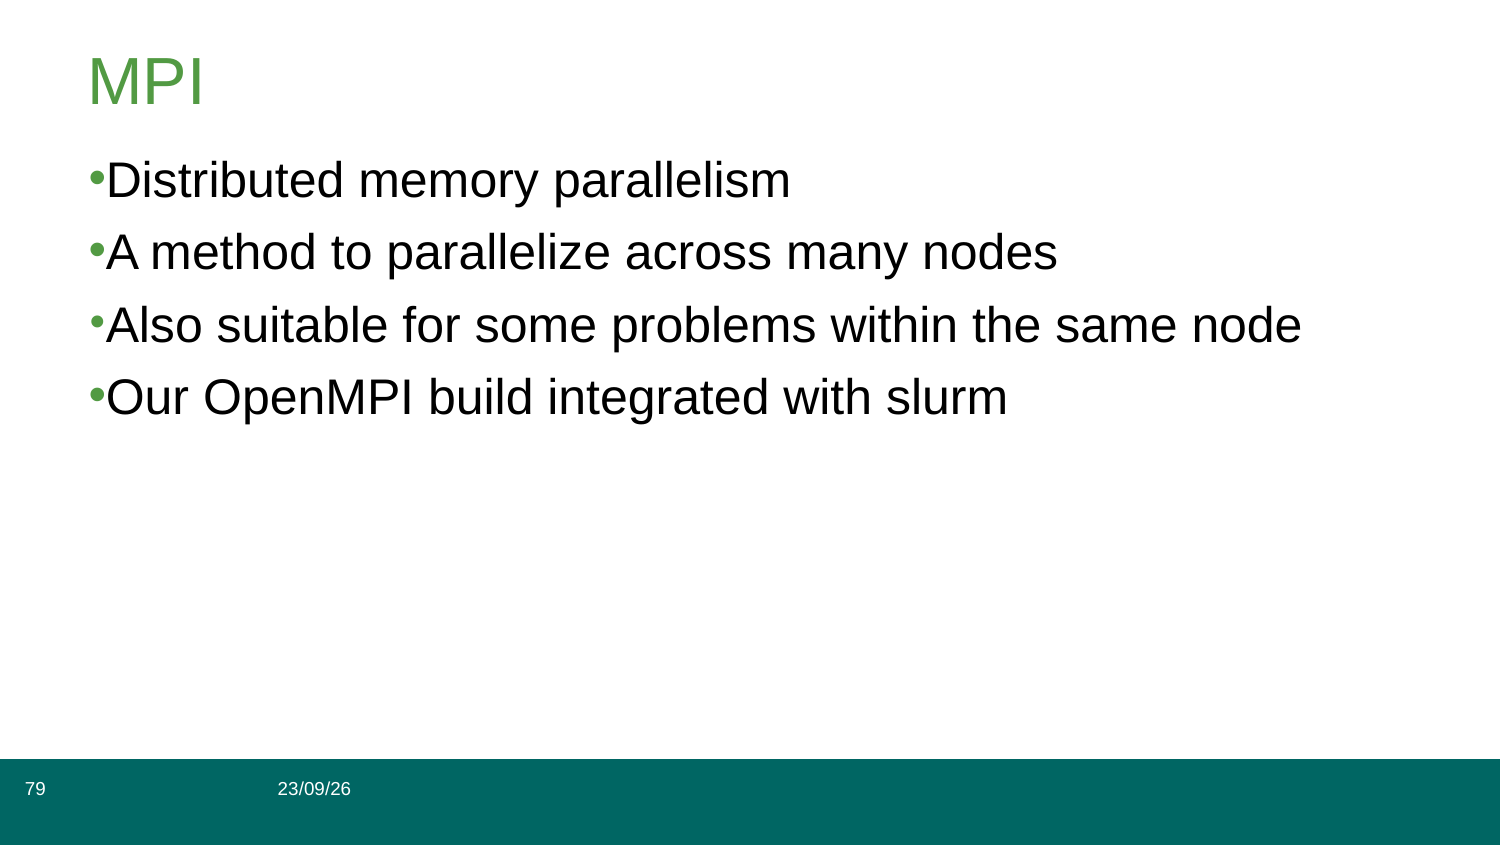

# MPI
Distributed memory parallelism
A method to parallelize across many nodes
Also suitable for some problems within the same node
Our OpenMPI build integrated with slurm